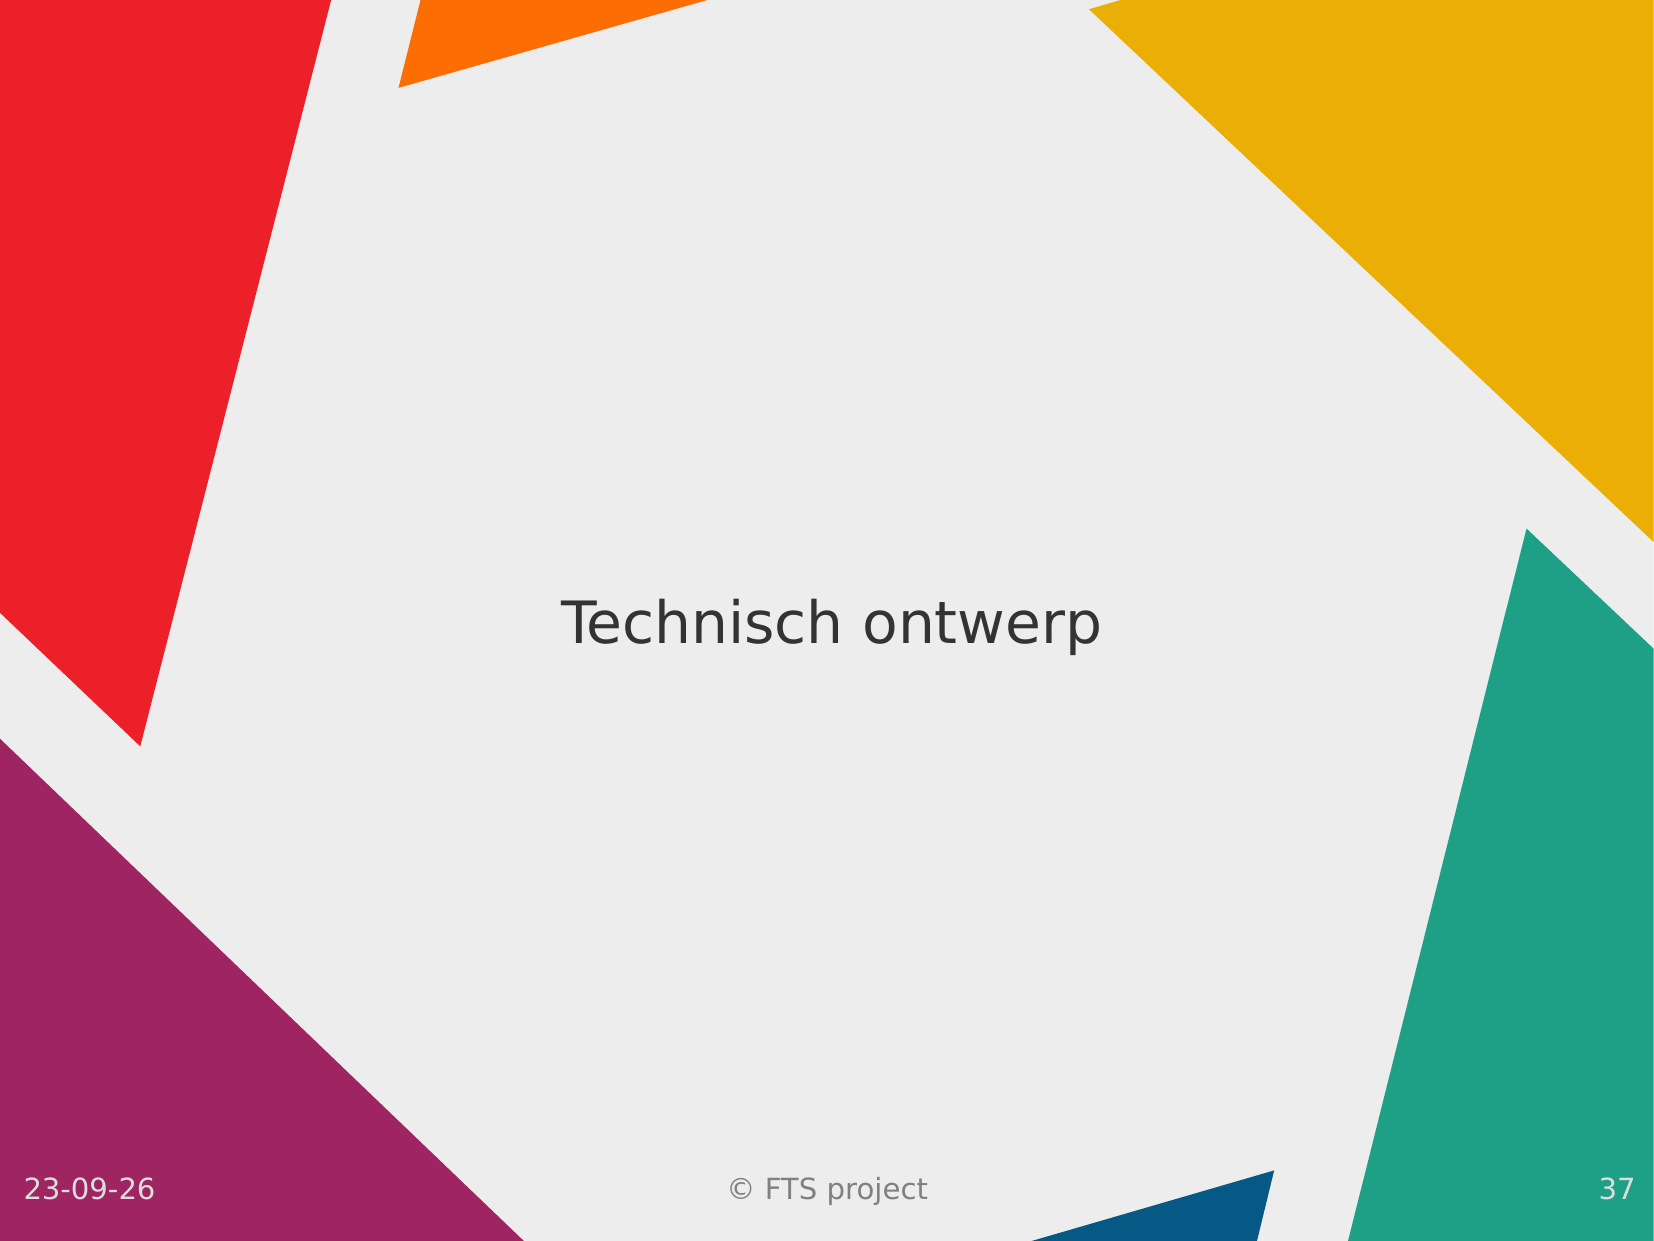

# Technisch ontwerp
© FTS project
37